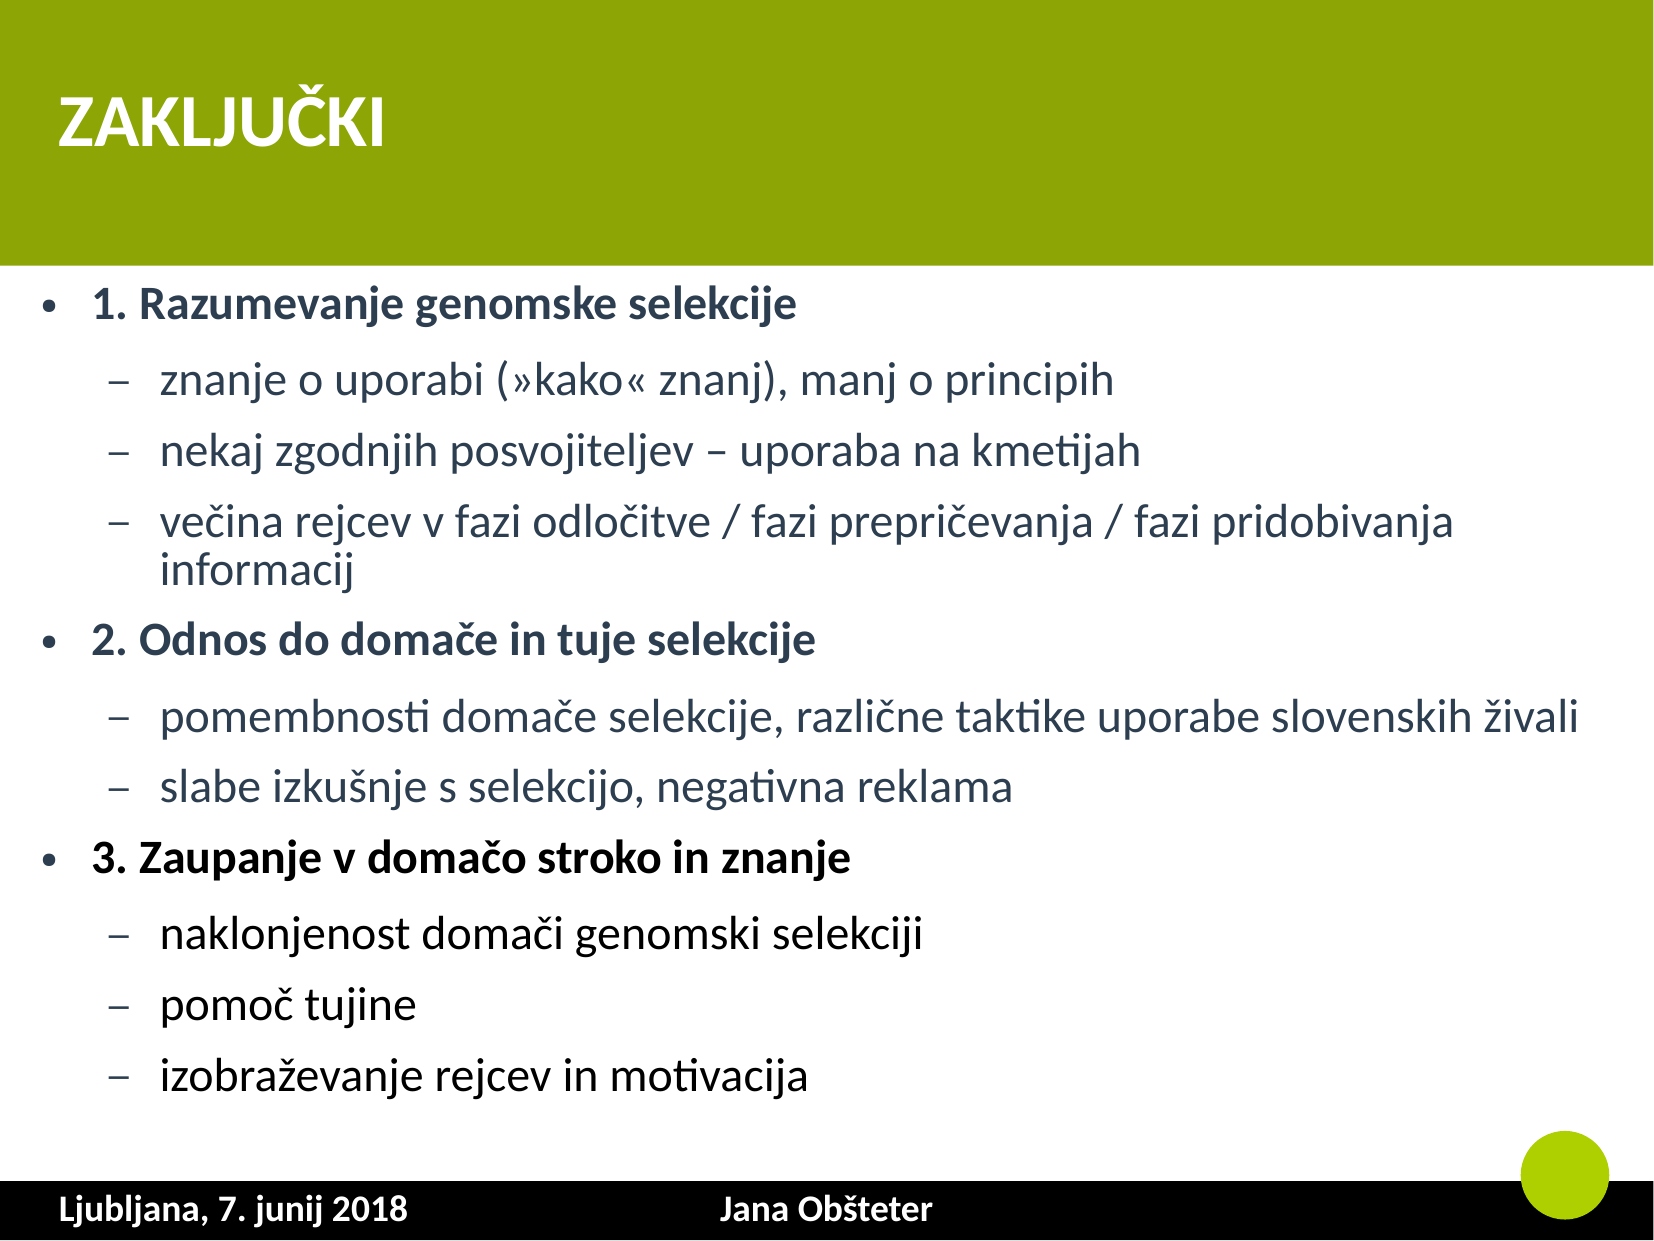

ZAKLJUČKI
# 1. Razumevanje genomske selekcije
znanje o uporabi (»kako« znanj), manj o principih
nekaj zgodnjih posvojiteljev – uporaba na kmetijah
večina rejcev v fazi odločitve / fazi prepričevanja / fazi pridobivanja informacij
2. Odnos do domače in tuje selekcije
pomembnosti domače selekcije, različne taktike uporabe slovenskih živali
slabe izkušnje s selekcijo, negativna reklama
3. Zaupanje v domačo stroko in znanje
naklonjenost domači genomski selekciji
pomoč tujine
izobraževanje rejcev in motivacija